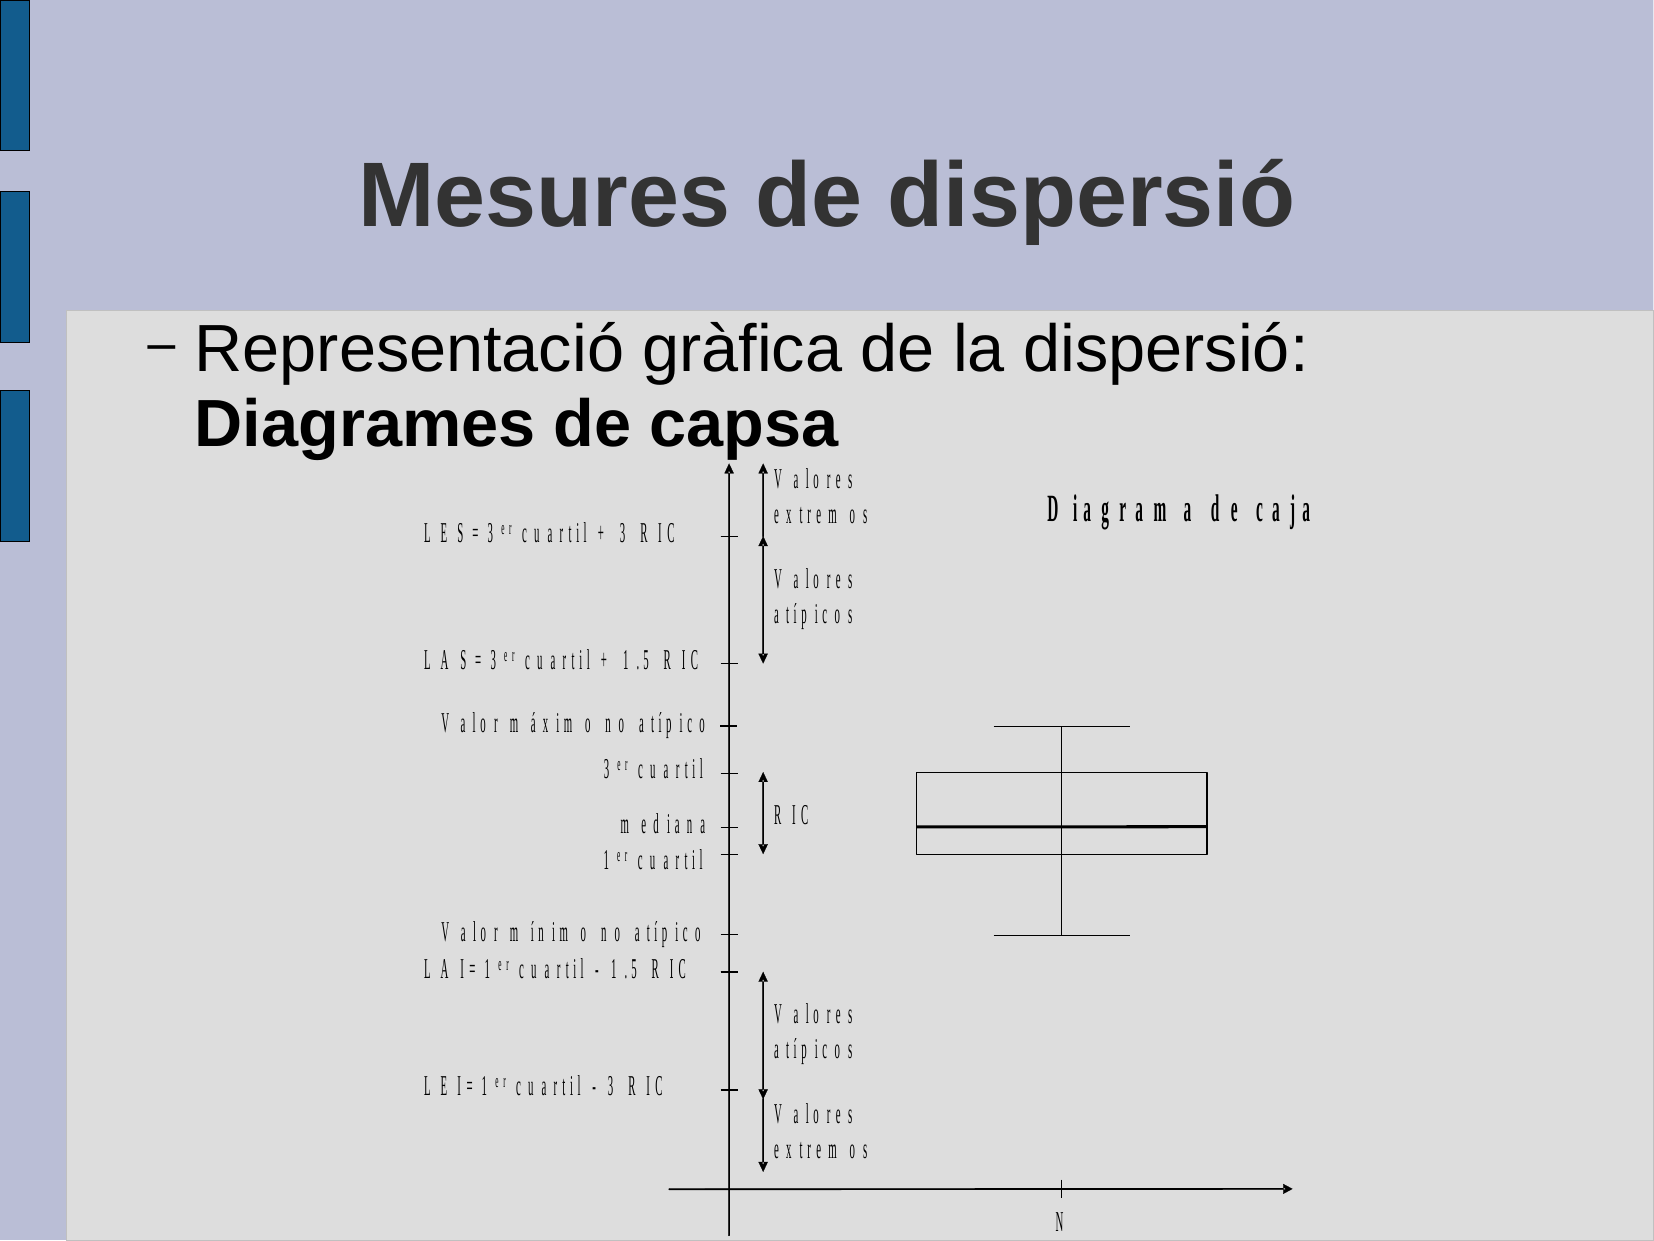

# Mesures de dispersió
Representació gràfica de la dispersió: Diagrames de capsa